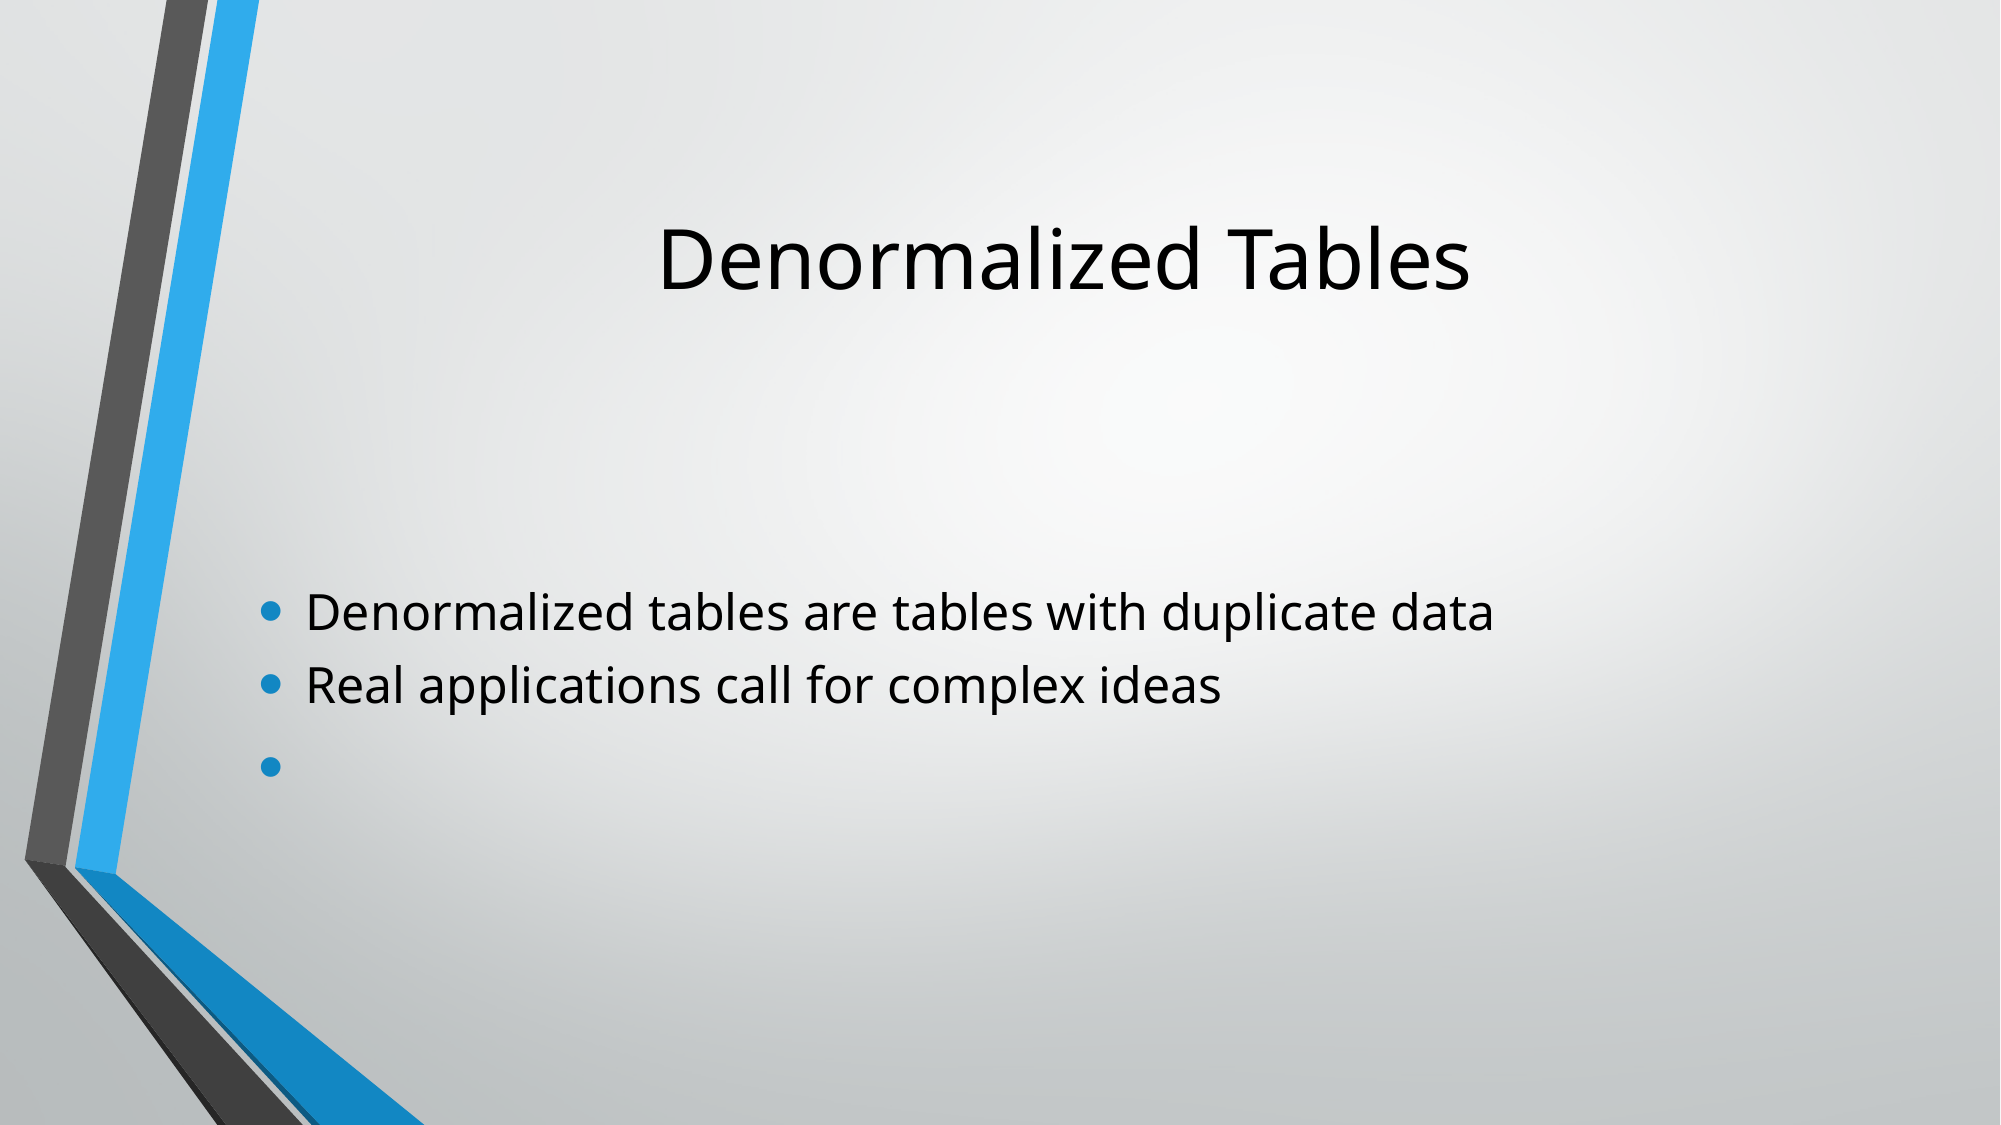

# Denormalized Tables
Denormalized tables are tables with duplicate data
Real applications call for complex ideas